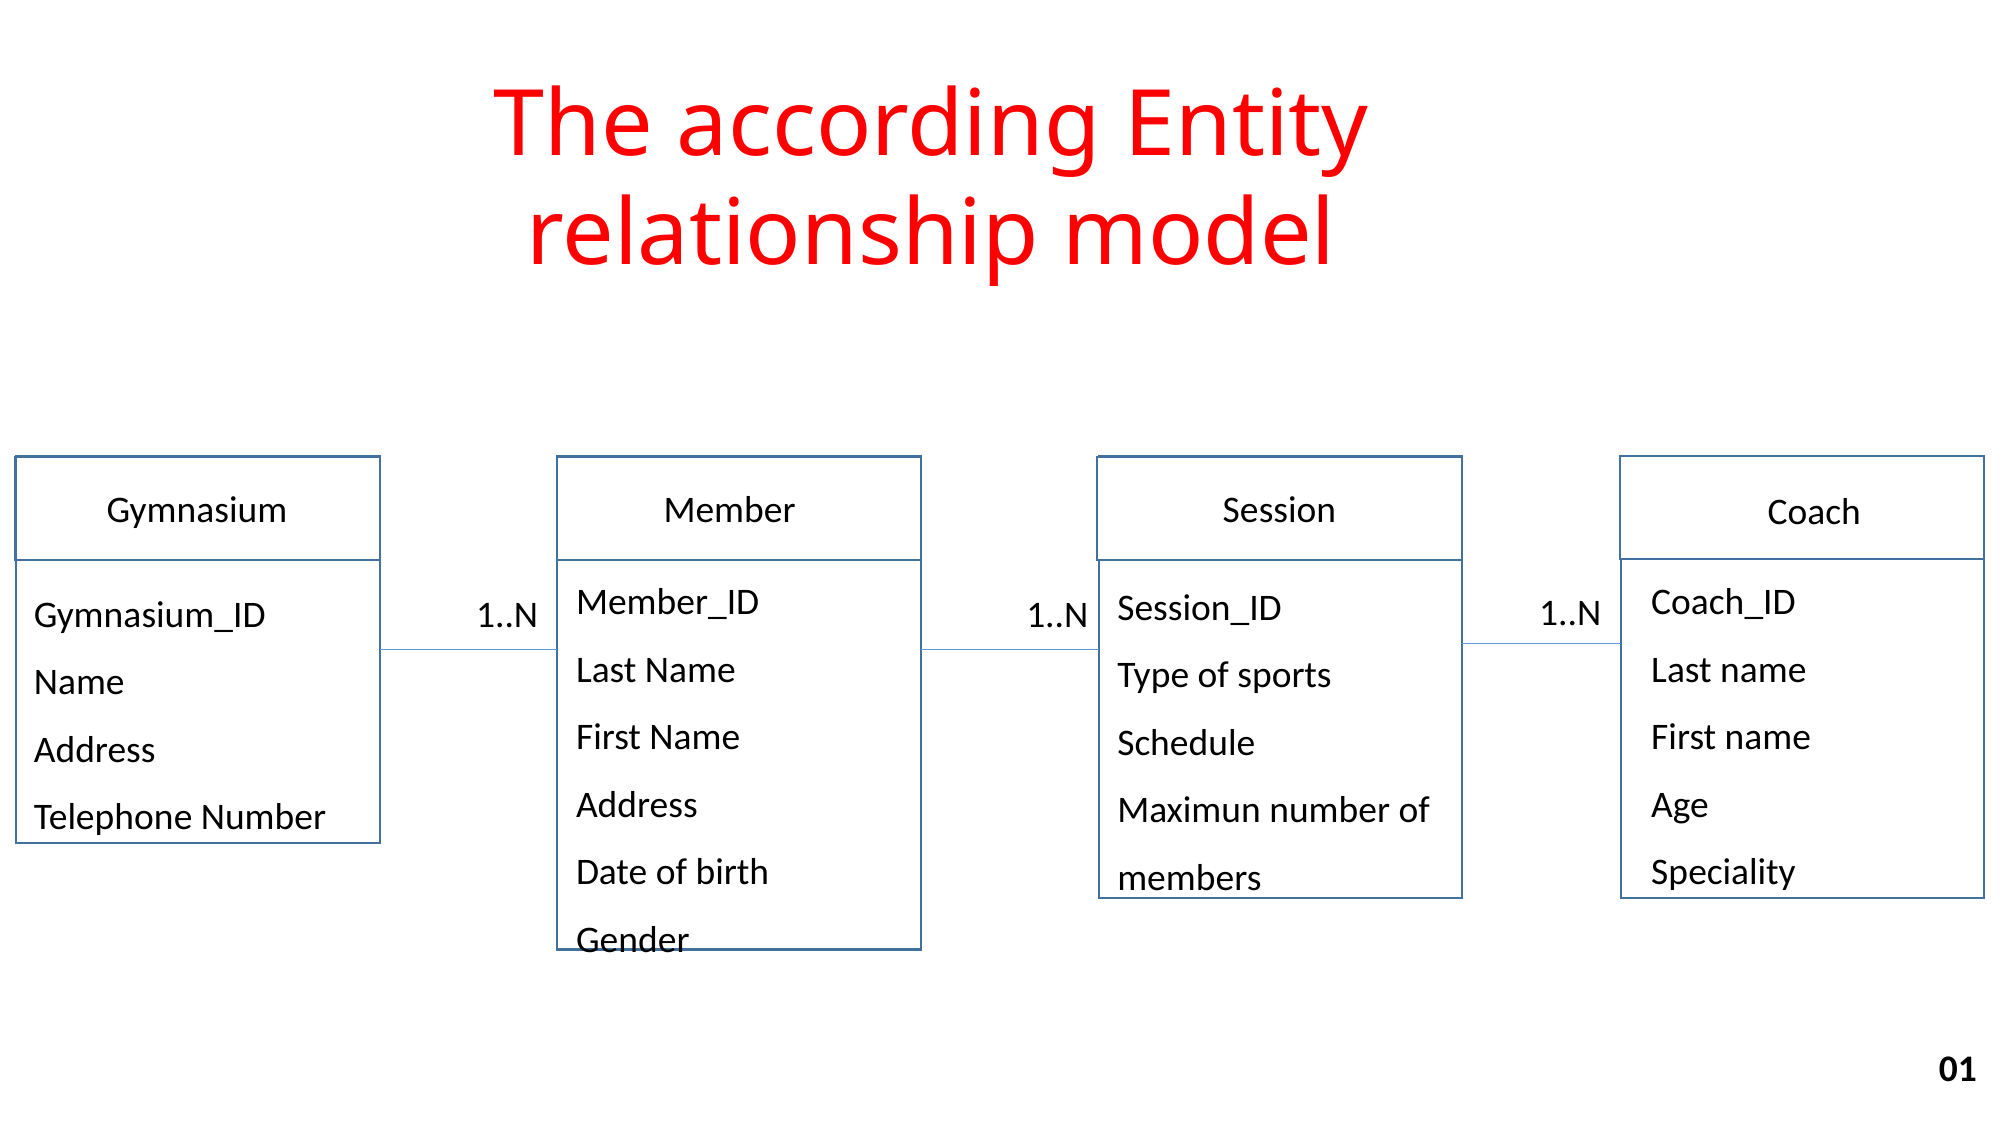

The according Entity relationship model
Gymnasium
Member
Session
Coach
Member_ID
Last Name
First Name
Address
Date of birth
Gender
Coach_ID
Last name
First name
Age
Speciality
Session_ID
Type of sports
Schedule
Maximun number of members
Gymnasium_ID
Name
Address
Telephone Number
1..N
1..N
1..N
01